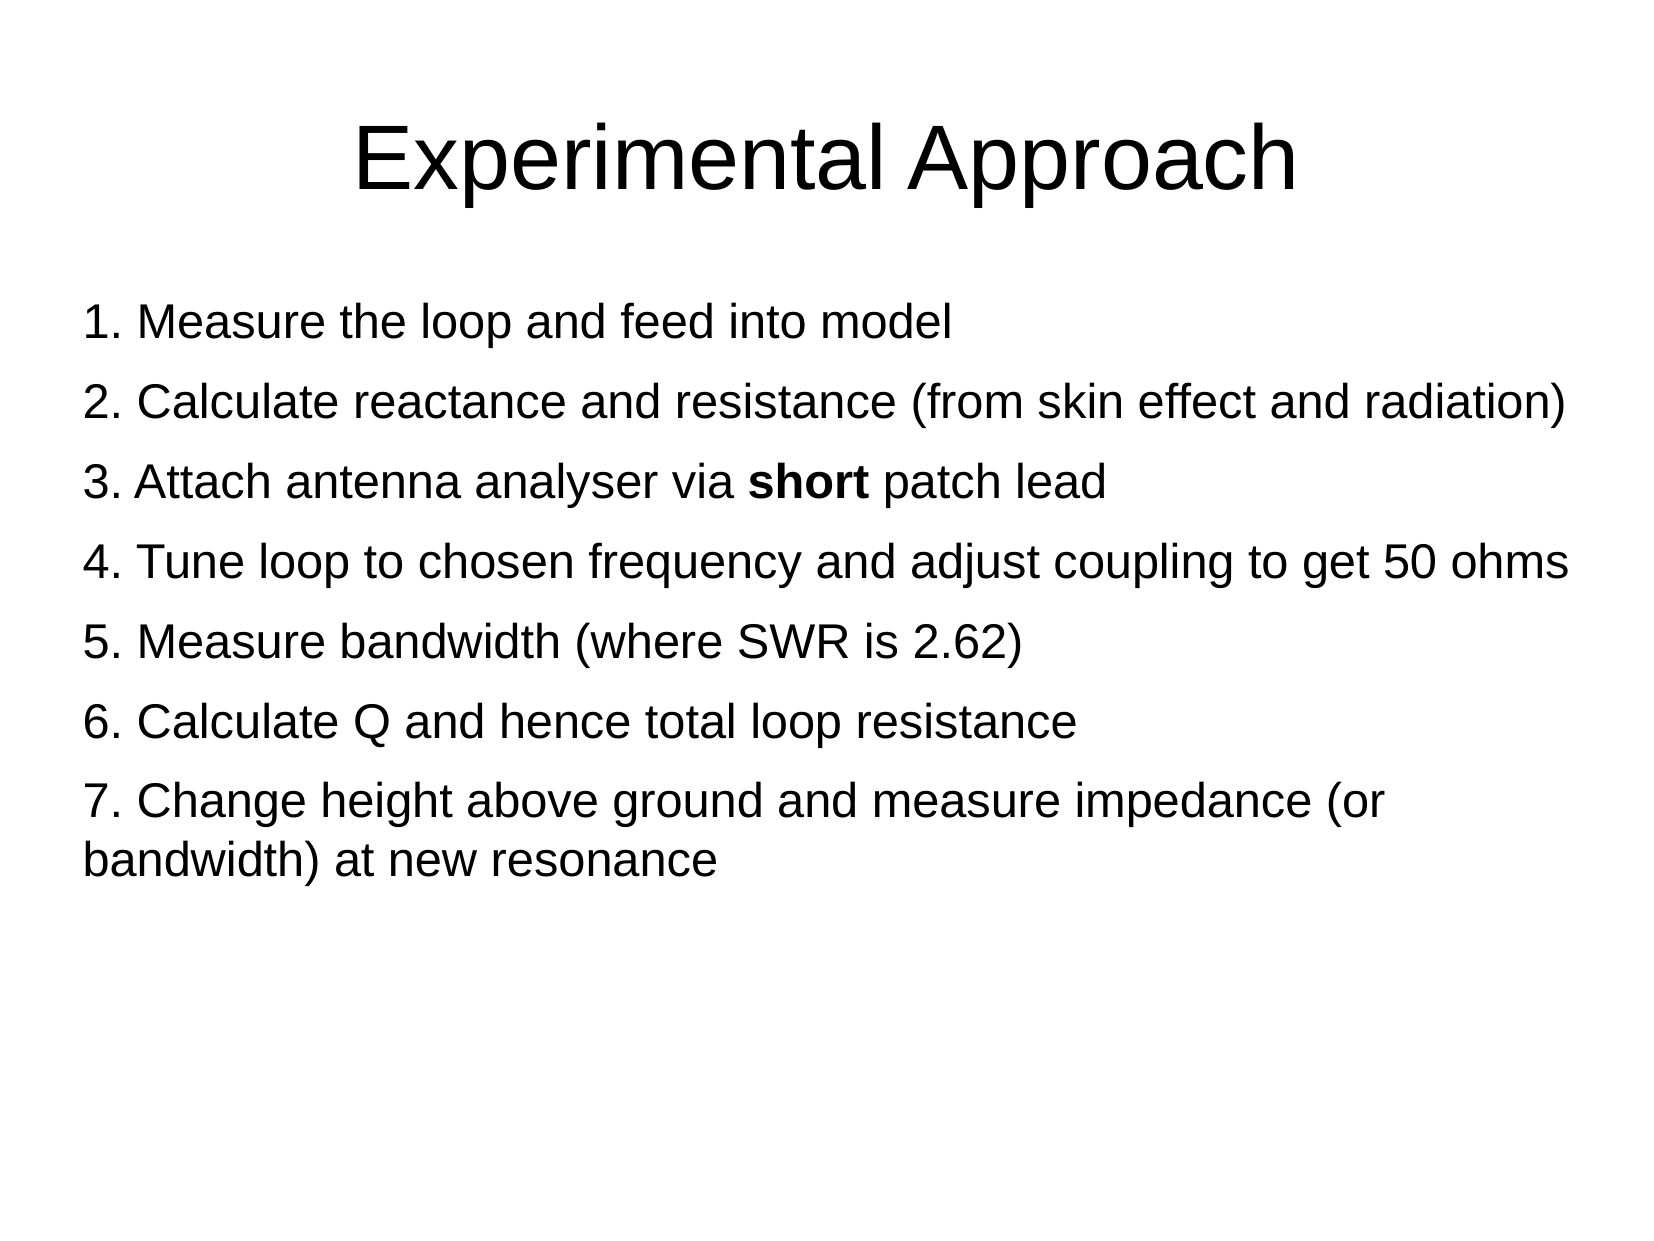

# Experimental Approach
1. Measure the loop and feed into model
2. Calculate reactance and resistance (from skin effect and radiation)
3. Attach antenna analyser via short patch lead
4. Tune loop to chosen frequency and adjust coupling to get 50 ohms
5. Measure bandwidth (where SWR is 2.62)
6. Calculate Q and hence total loop resistance
7. Change height above ground and measure impedance (or bandwidth) at new resonance